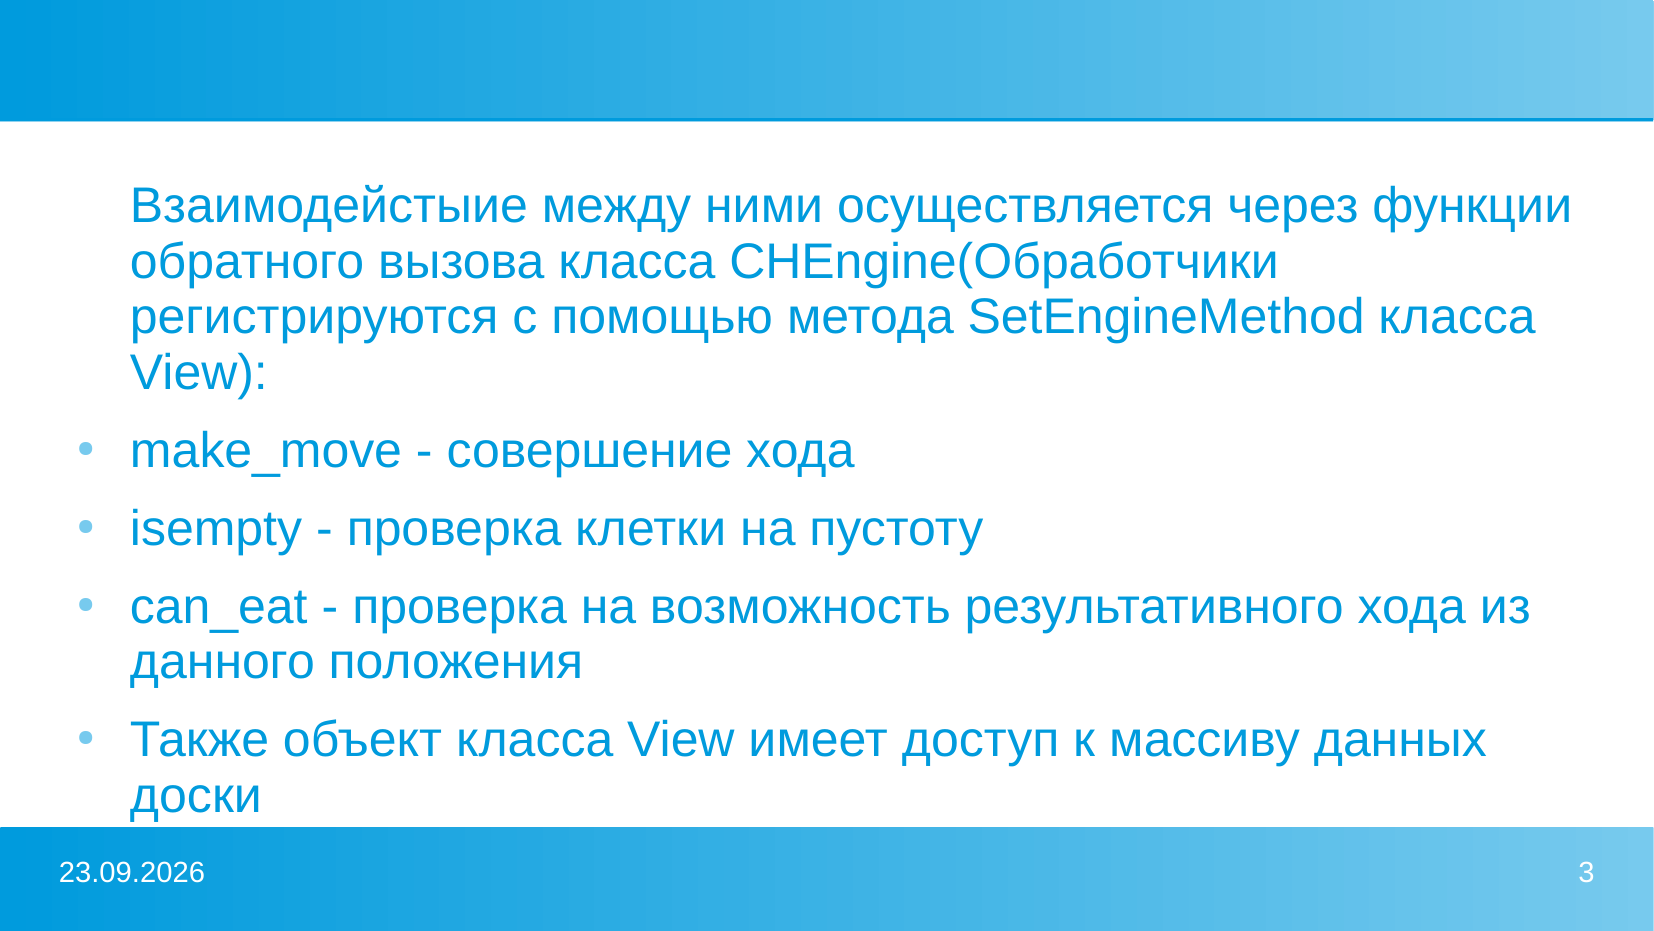

# Взаимодейстыие между ними осуществляется через функции обратного вызова класса CHEngine(Обработчики регистрируются с помощью метода SetEngineMethod класса View):
make_move - совершение хода
isempty - проверка клетки на пустоту
can_eat - проверка на возможность результативного хода из данного положения
Также объект класса View имеет доступ к массиву данных доски
3